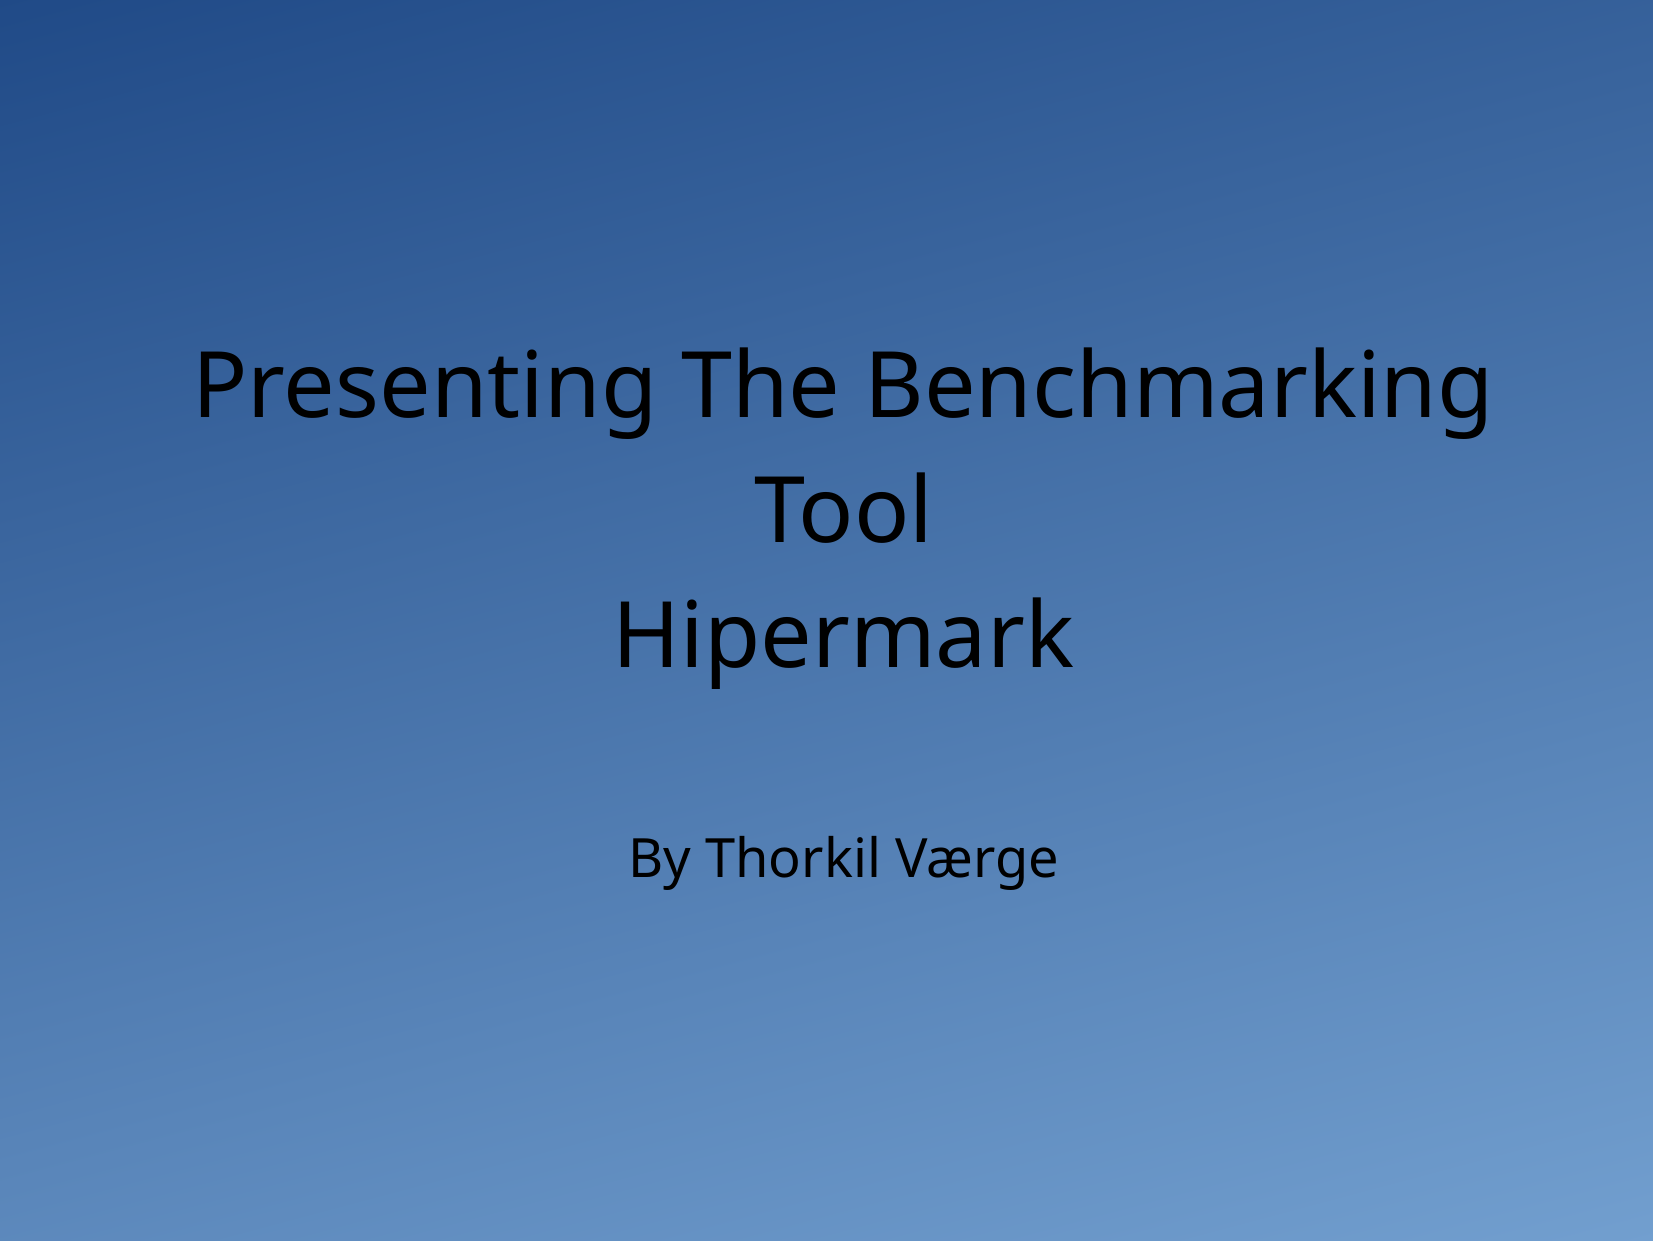

# Presenting The Benchmarking Tool Hipermark By Thorkil Værge